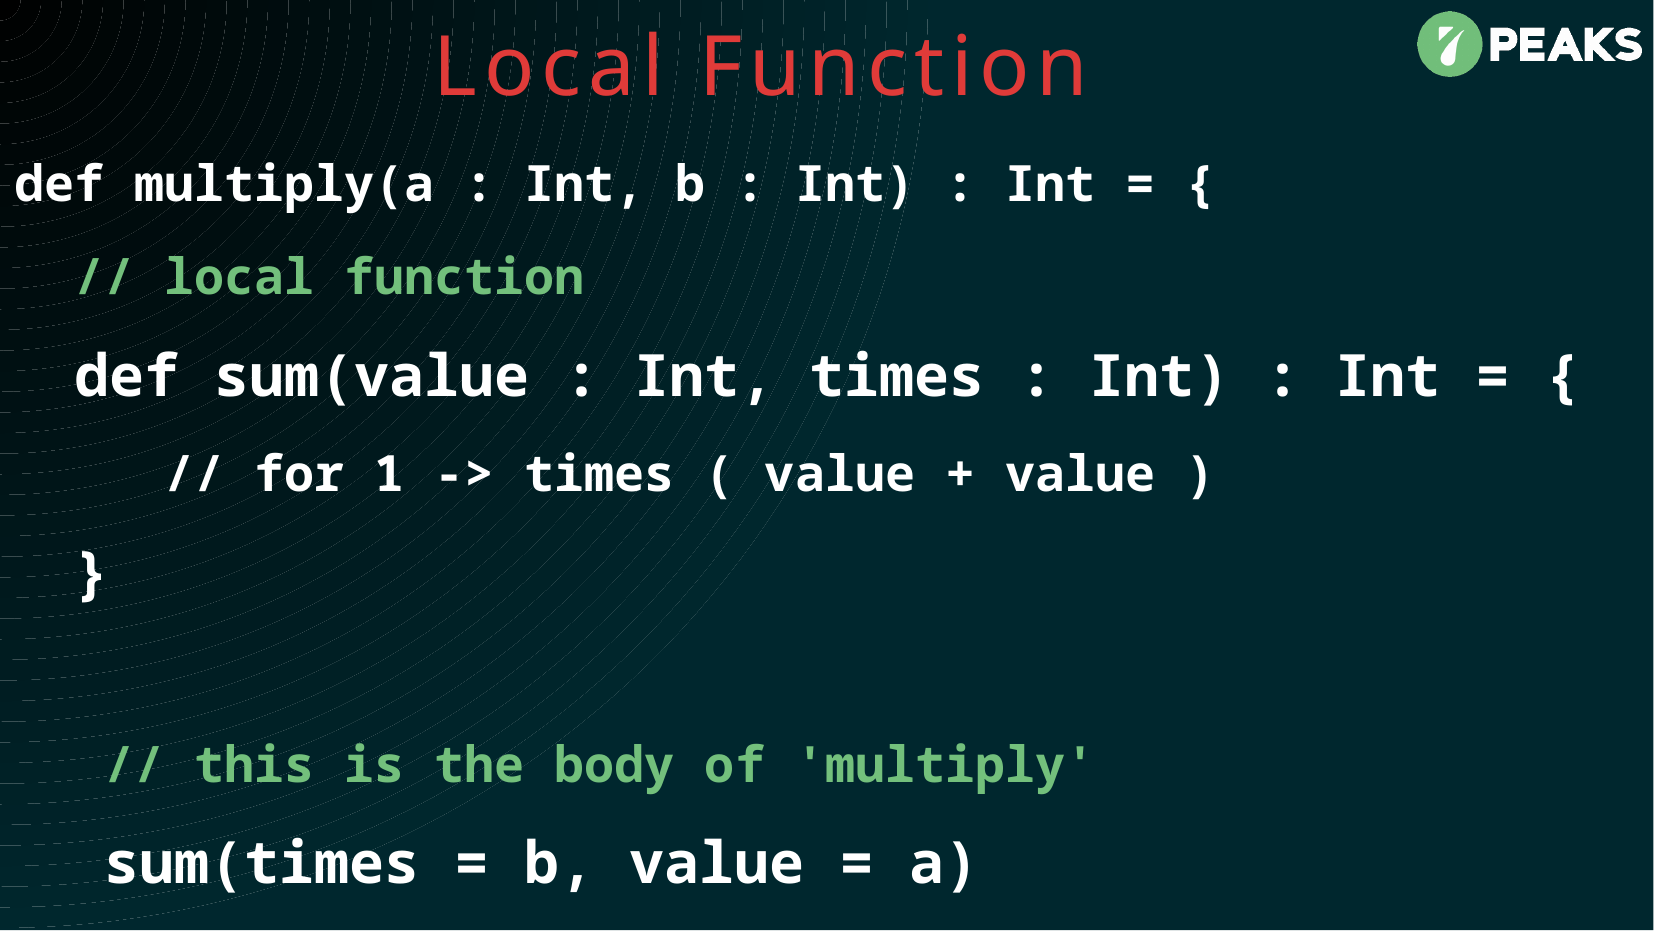

Local Function
def multiply(a : Int, b : Int) : Int = {
 // local function
 def sum(value : Int, times : Int) : Int = {
 // for 1 -> times ( value + value )
 }
 // this is the body of 'multiply'
 sum(times = b, value = a)
}